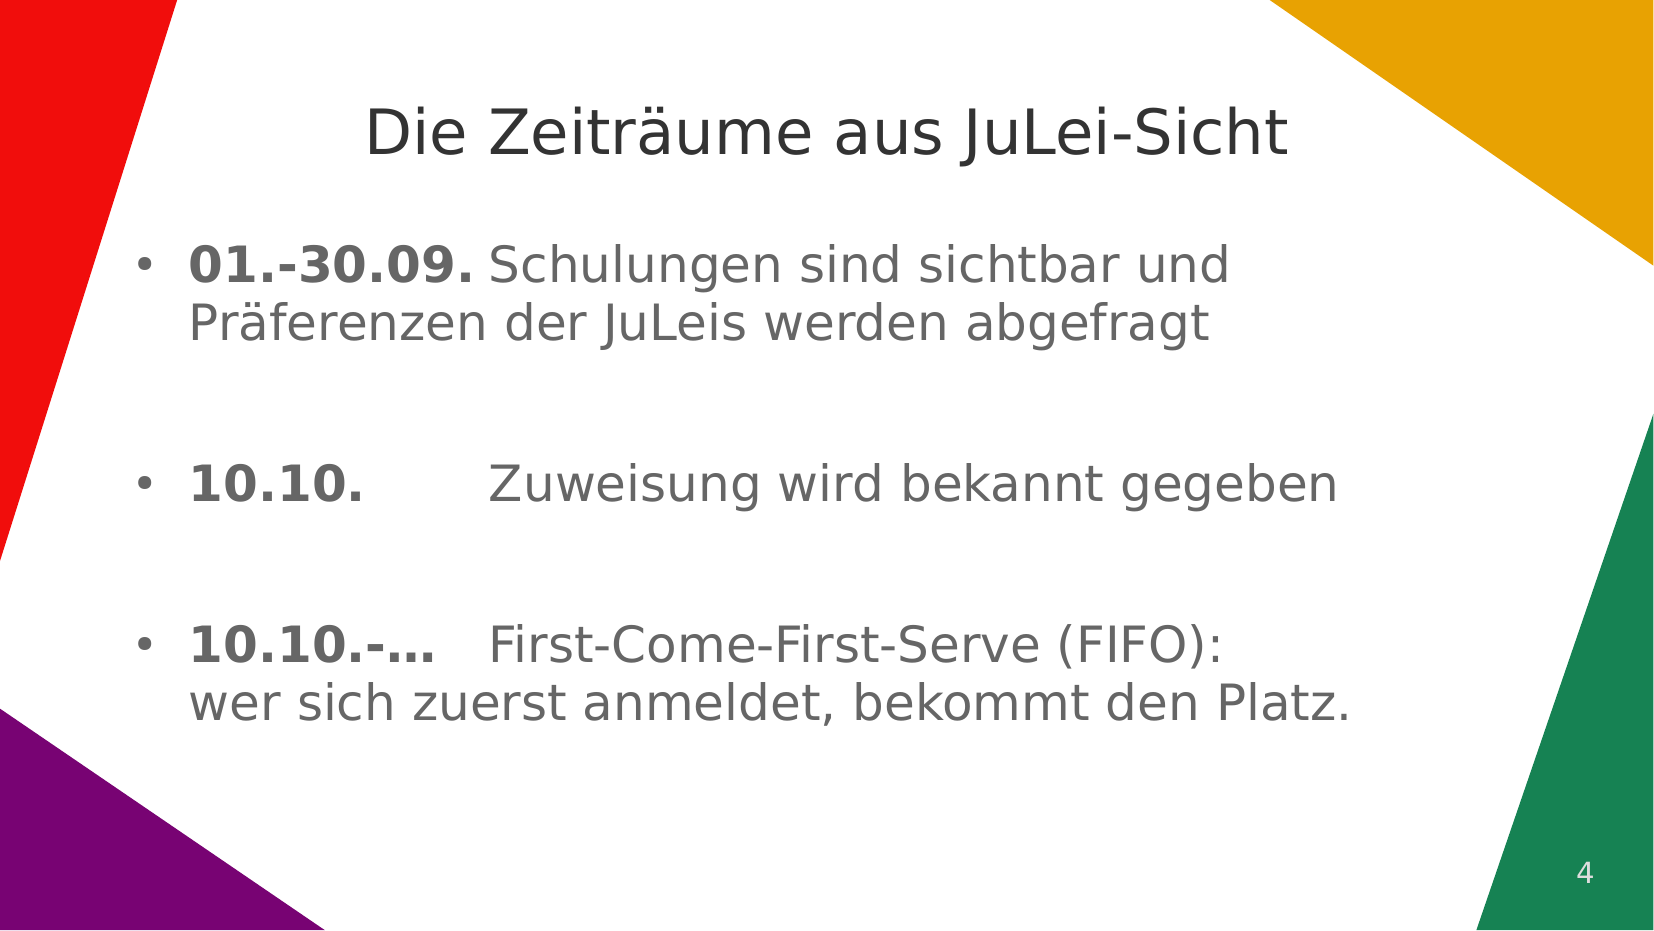

# Die Zeiträume aus JuLei-Sicht
01.-30.09.	Schulungen sind sichtbar und Präferenzen der JuLeis werden abgefragt
10.10.		Zuweisung wird bekannt gegeben
10.10.-…	First-Come-First-Serve (FIFO):				wer sich zuerst anmeldet, bekommt den Platz.
4